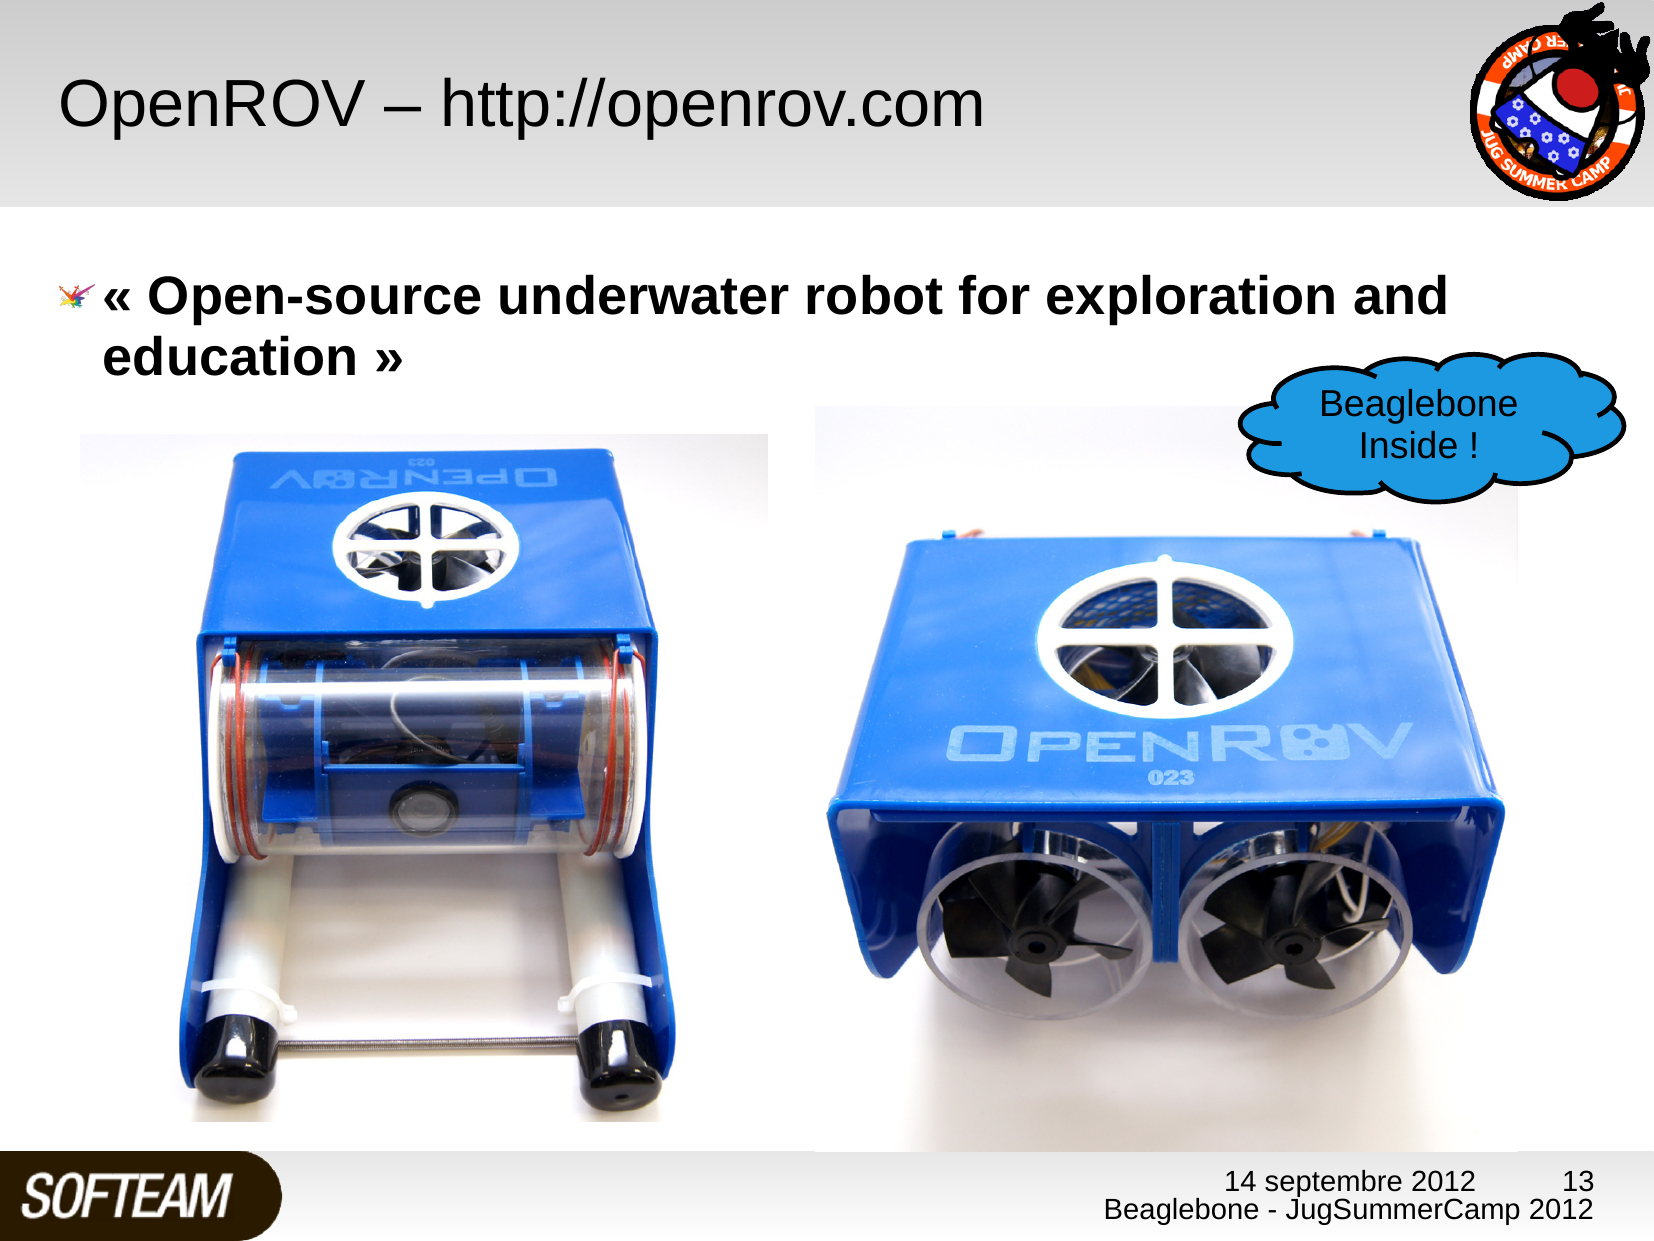

# OpenROV – http://openrov.com
« Open-source underwater robot for exploration and education »
Beaglebone
Inside !
14 septembre 2012
13
Beaglebone - JugSummerCamp 2012